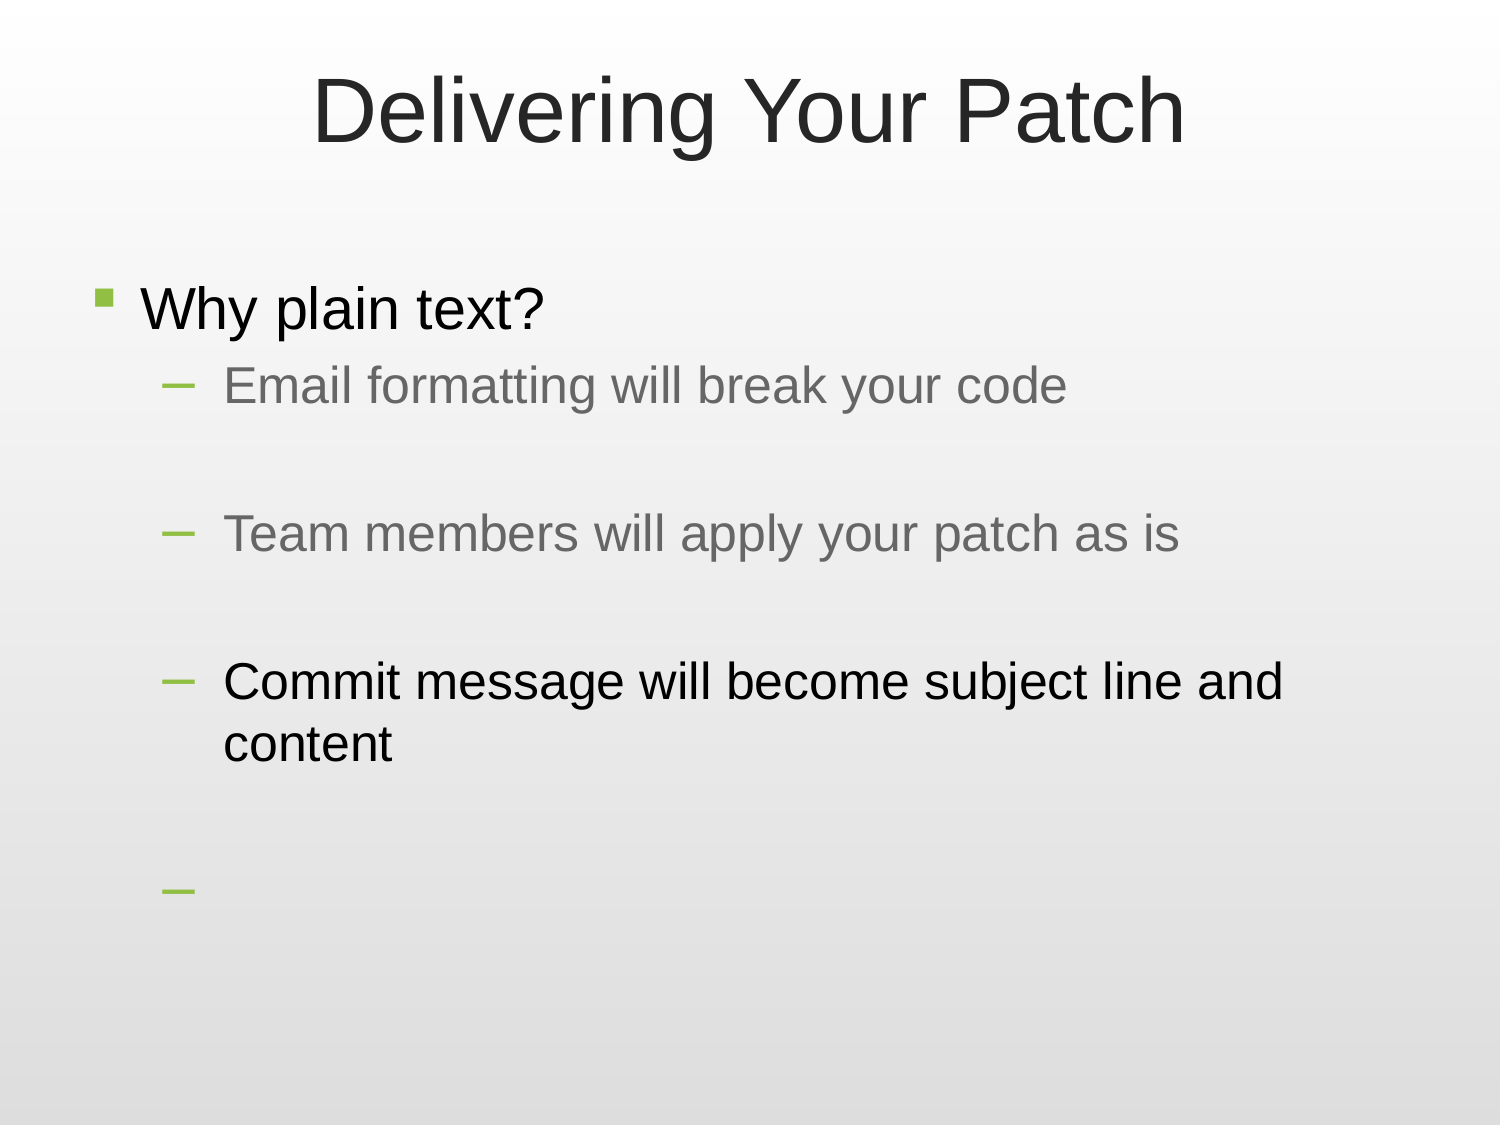

# Delivering Your Patch
Why plain text?
Email formatting will break your code
Team members will apply your patch as is
Commit message will become subject line and content